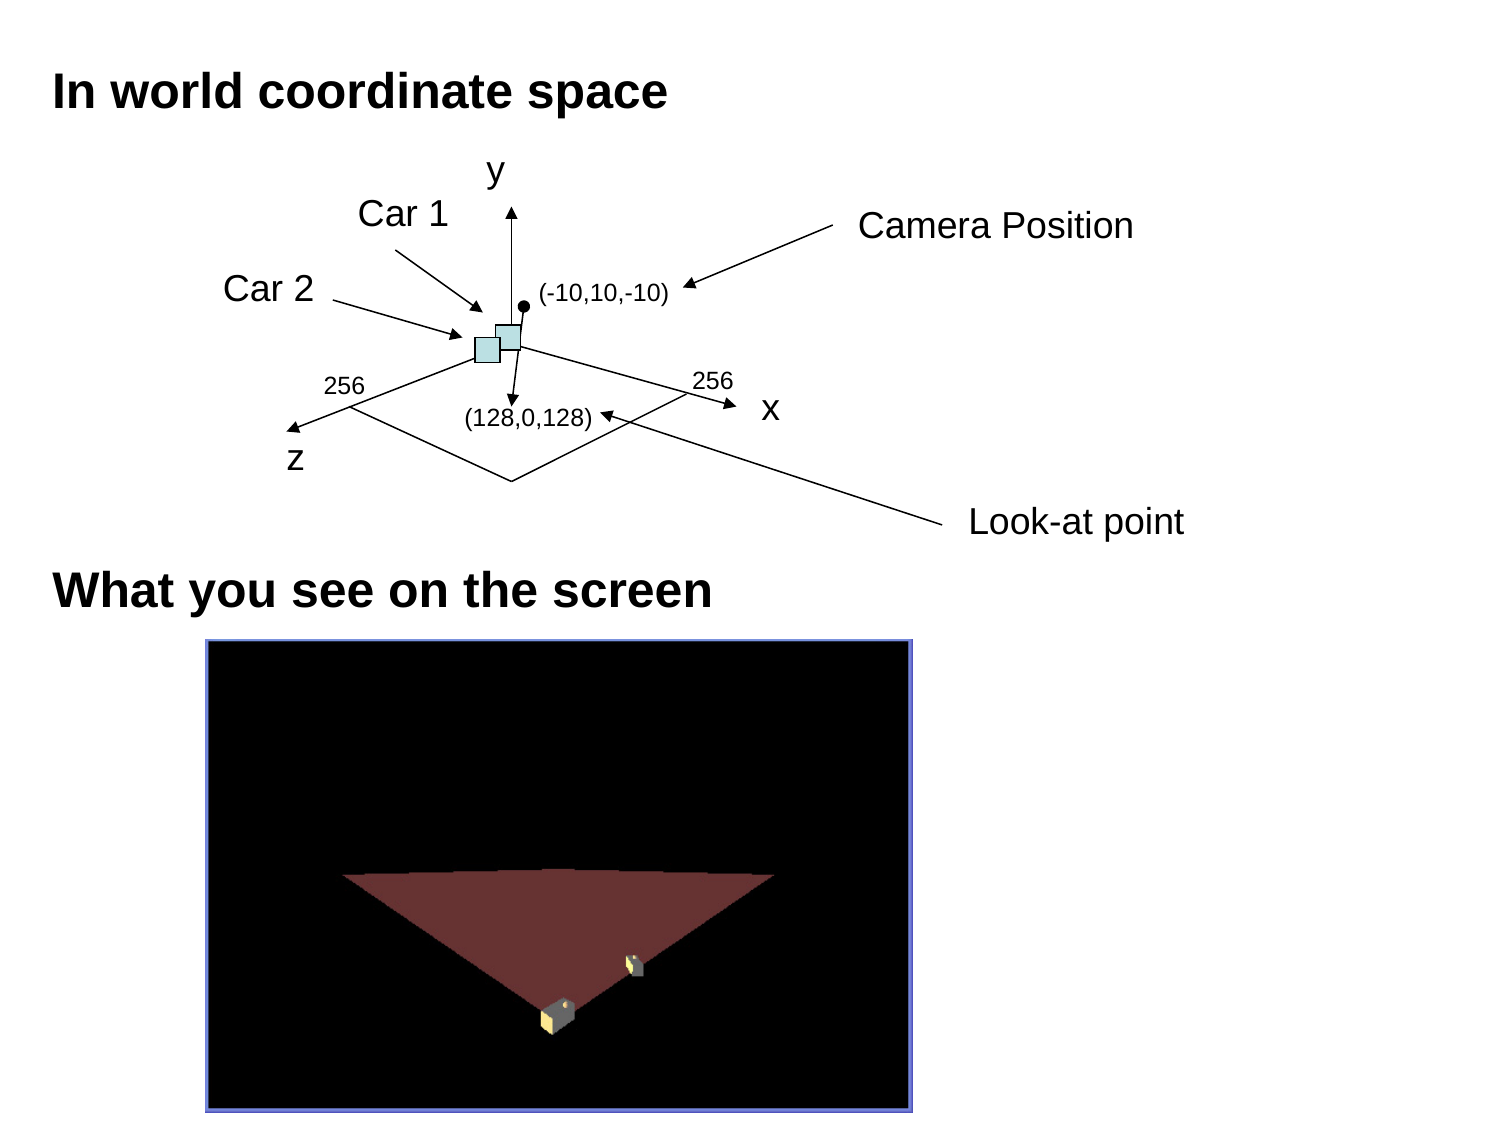

In world coordinate space
y
Car 1
Camera Position
Car 2
(-10,10,-10)
256
256
x
(128,0,128)
z
Look-at point
What you see on the screen